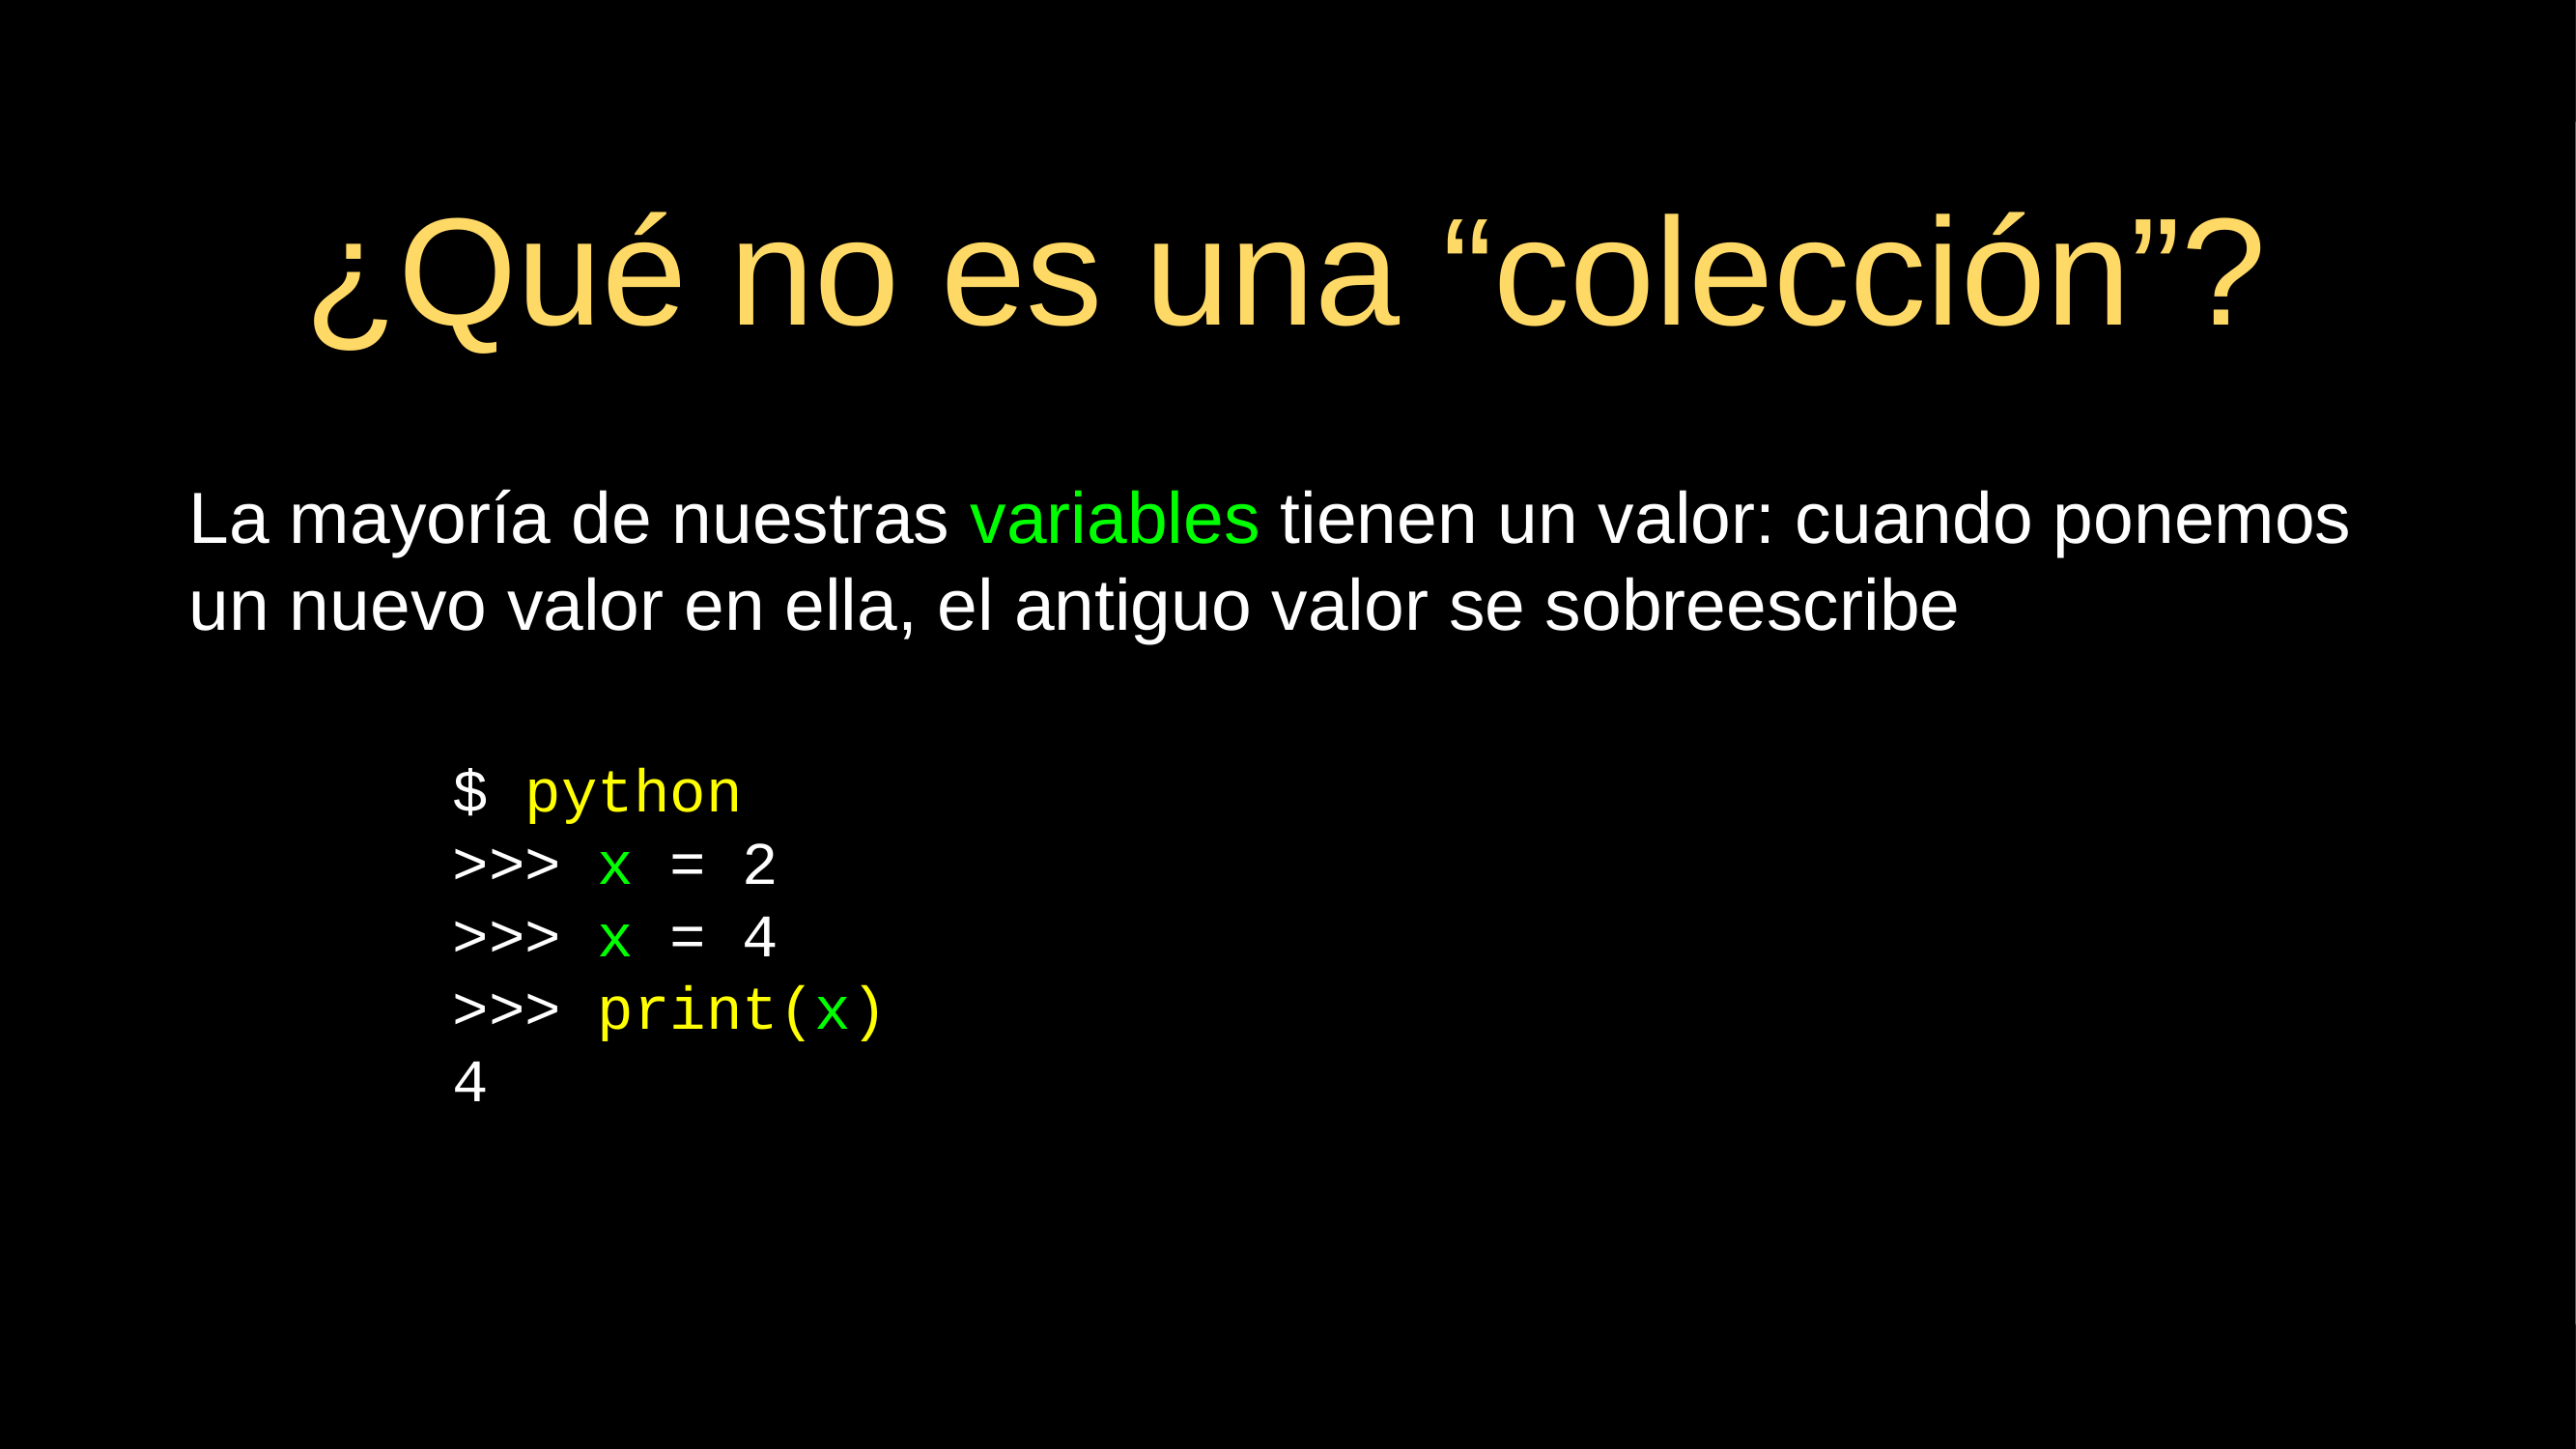

# ¿Qué no es una “colección”?
La mayoría de nuestras variables tienen un valor: cuando ponemos un nuevo valor en ella, el antiguo valor se sobreescribe
$ python
>>> x = 2
>>> x = 4
>>> print(x)
4